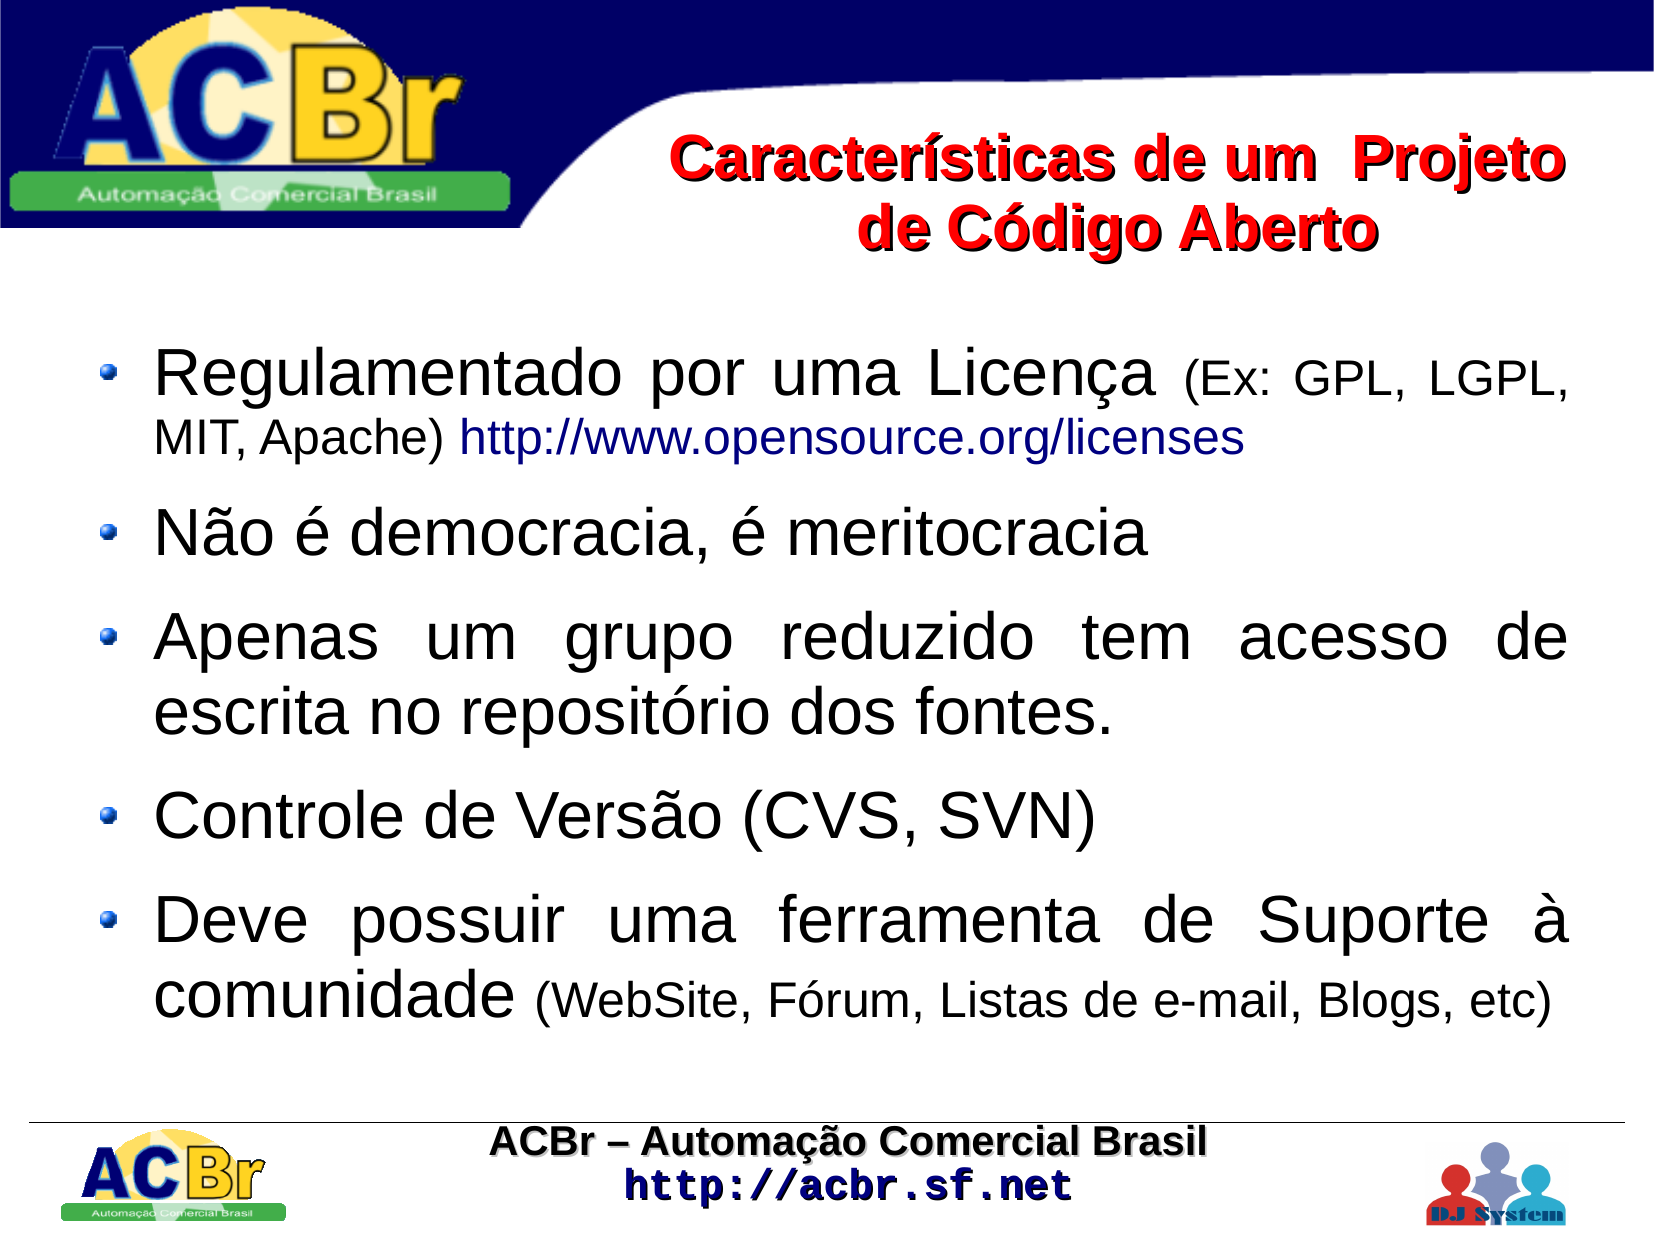

# Características de um Projeto de Código Aberto
Regulamentado por uma Licença (Ex: GPL, LGPL, MIT, Apache) http://www.opensource.org/licenses
Não é democracia, é meritocracia
Apenas um grupo reduzido tem acesso de escrita no repositório dos fontes.
Controle de Versão (CVS, SVN)
Deve possuir uma ferramenta de Suporte à comunidade (WebSite, Fórum, Listas de e-mail, Blogs, etc)